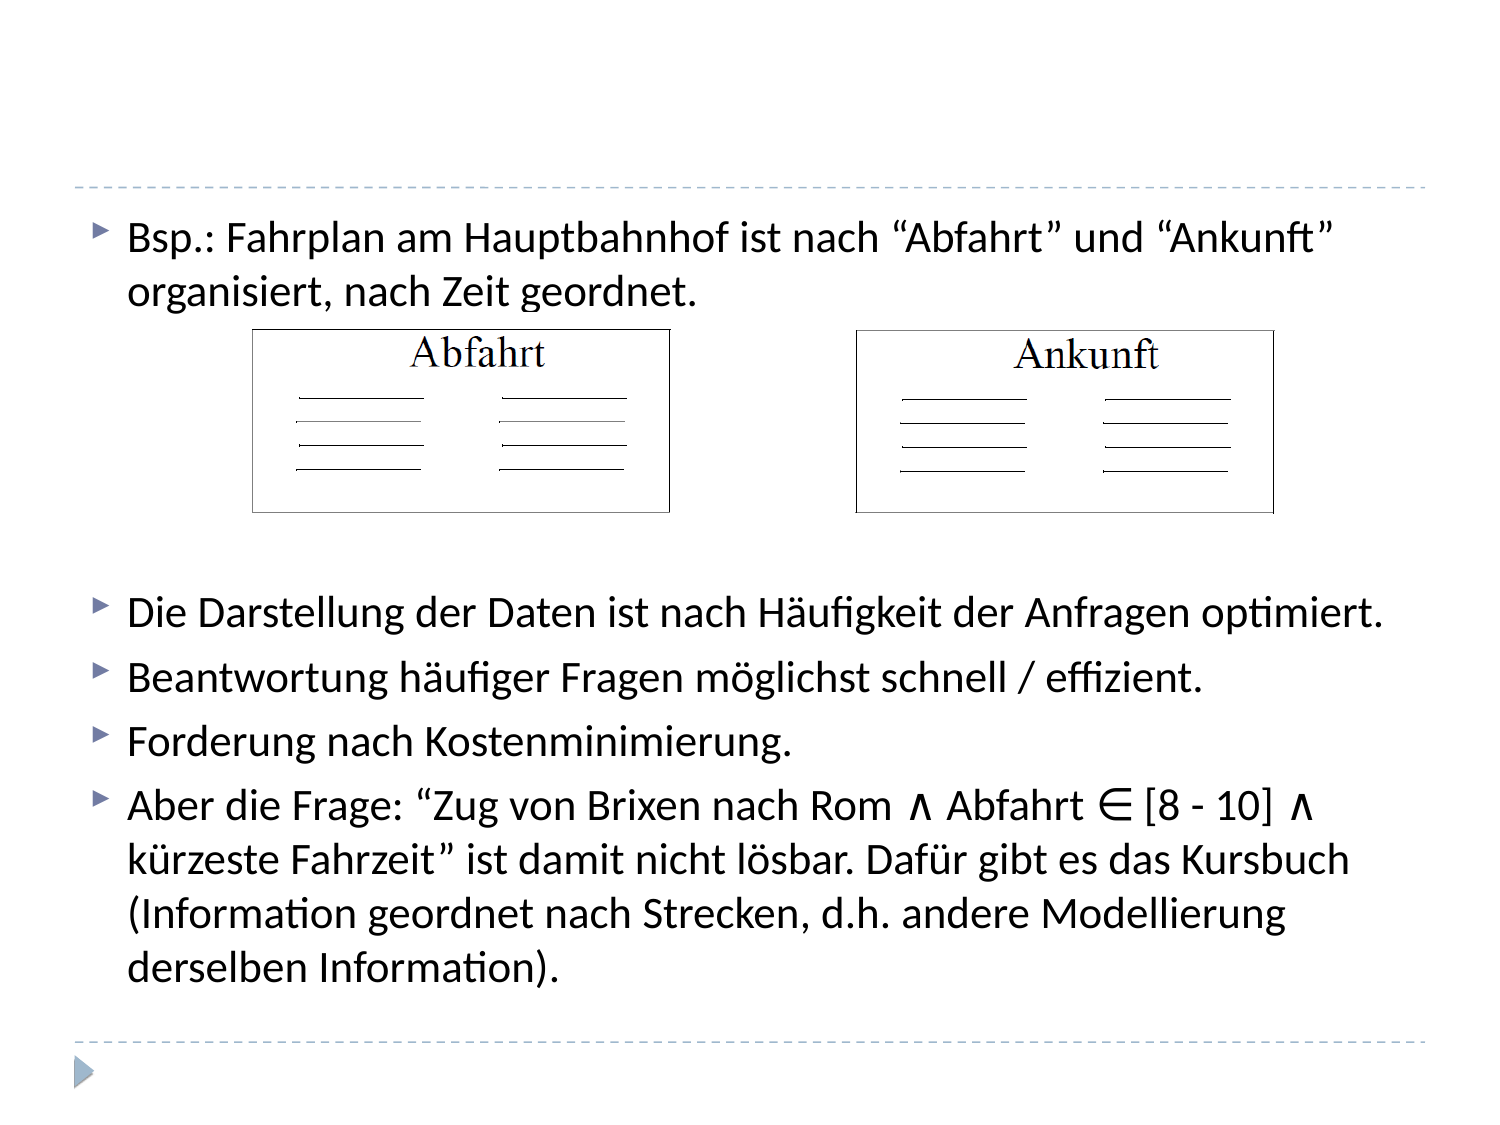

#
Bsp.: Fahrplan am Hauptbahnhof ist nach “Abfahrt” und “Ankunft” organisiert, nach Zeit geordnet.
Die Darstellung der Daten ist nach Häufigkeit der Anfragen optimiert.
Beantwortung häufiger Fragen möglichst schnell / effizient.
Forderung nach Kostenminimierung.
Aber die Frage: “Zug von Brixen nach Rom ∧ Abfahrt ∈ [8 - 10] ∧ kürzeste Fahrzeit” ist damit nicht lösbar. Dafür gibt es das Kursbuch (Information geordnet nach Strecken, d.h. andere Modellierung derselben Information).